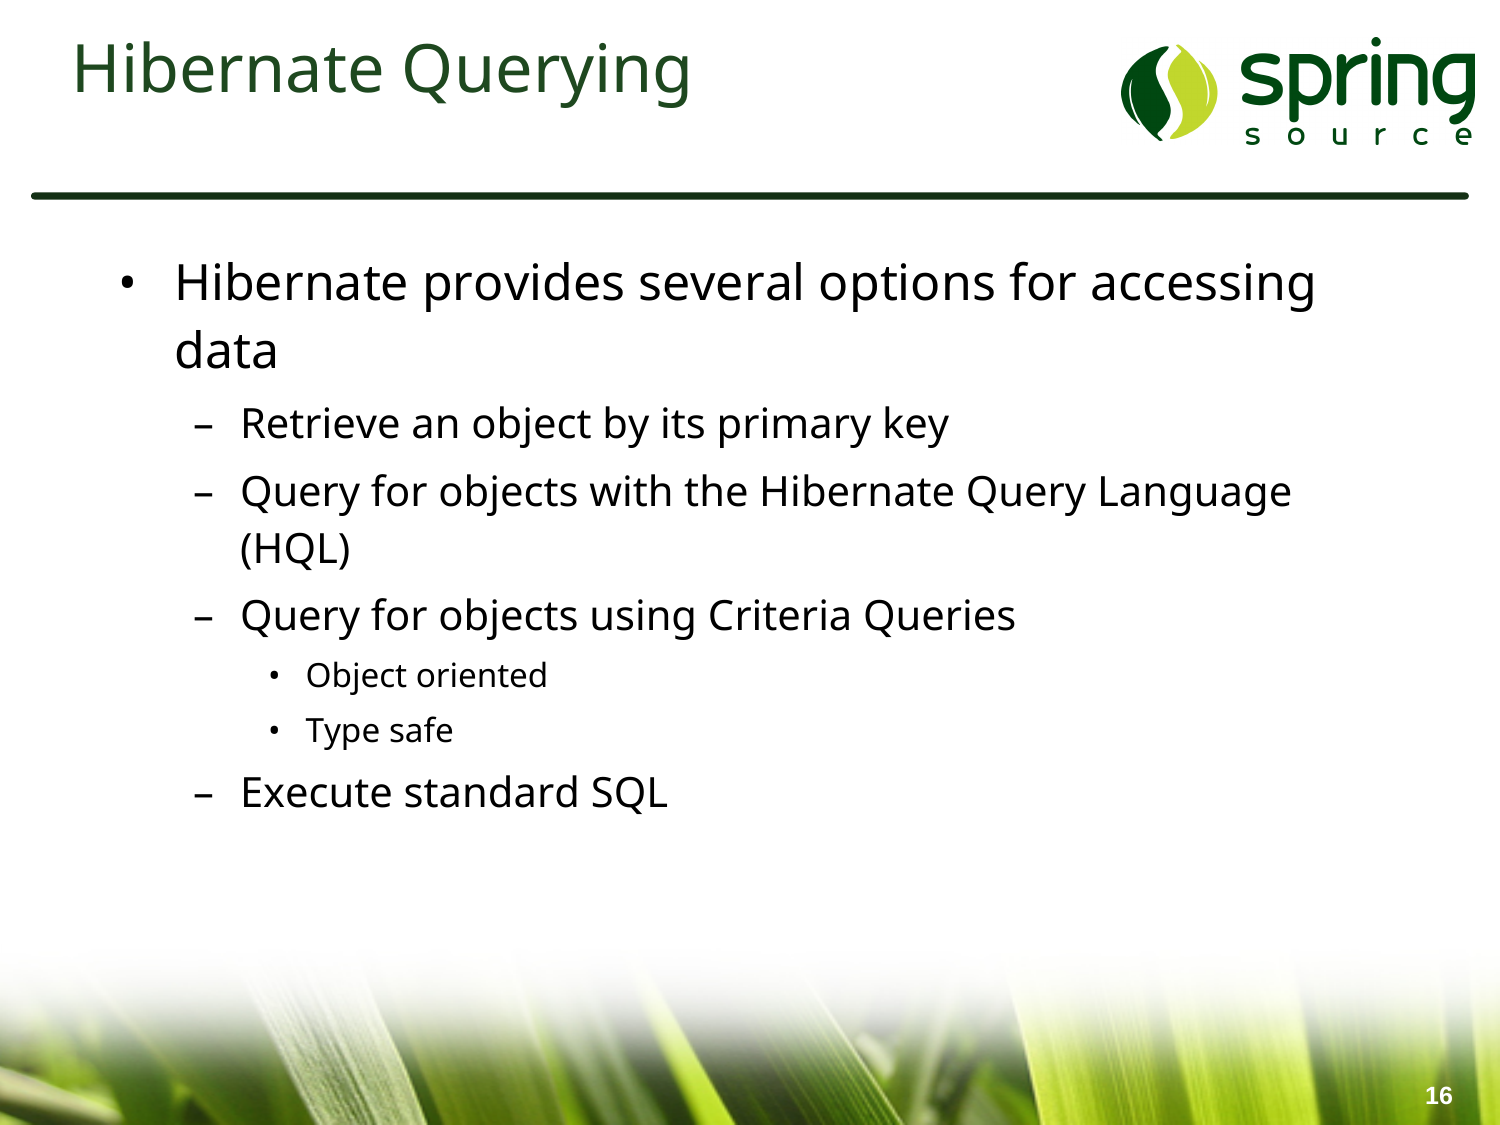

# Hibernate Querying
Hibernate provides several options for accessing data
Retrieve an object by its primary key
Query for objects with the Hibernate Query Language (HQL)
Query for objects using Criteria Queries
Object oriented
Type safe
Execute standard SQL